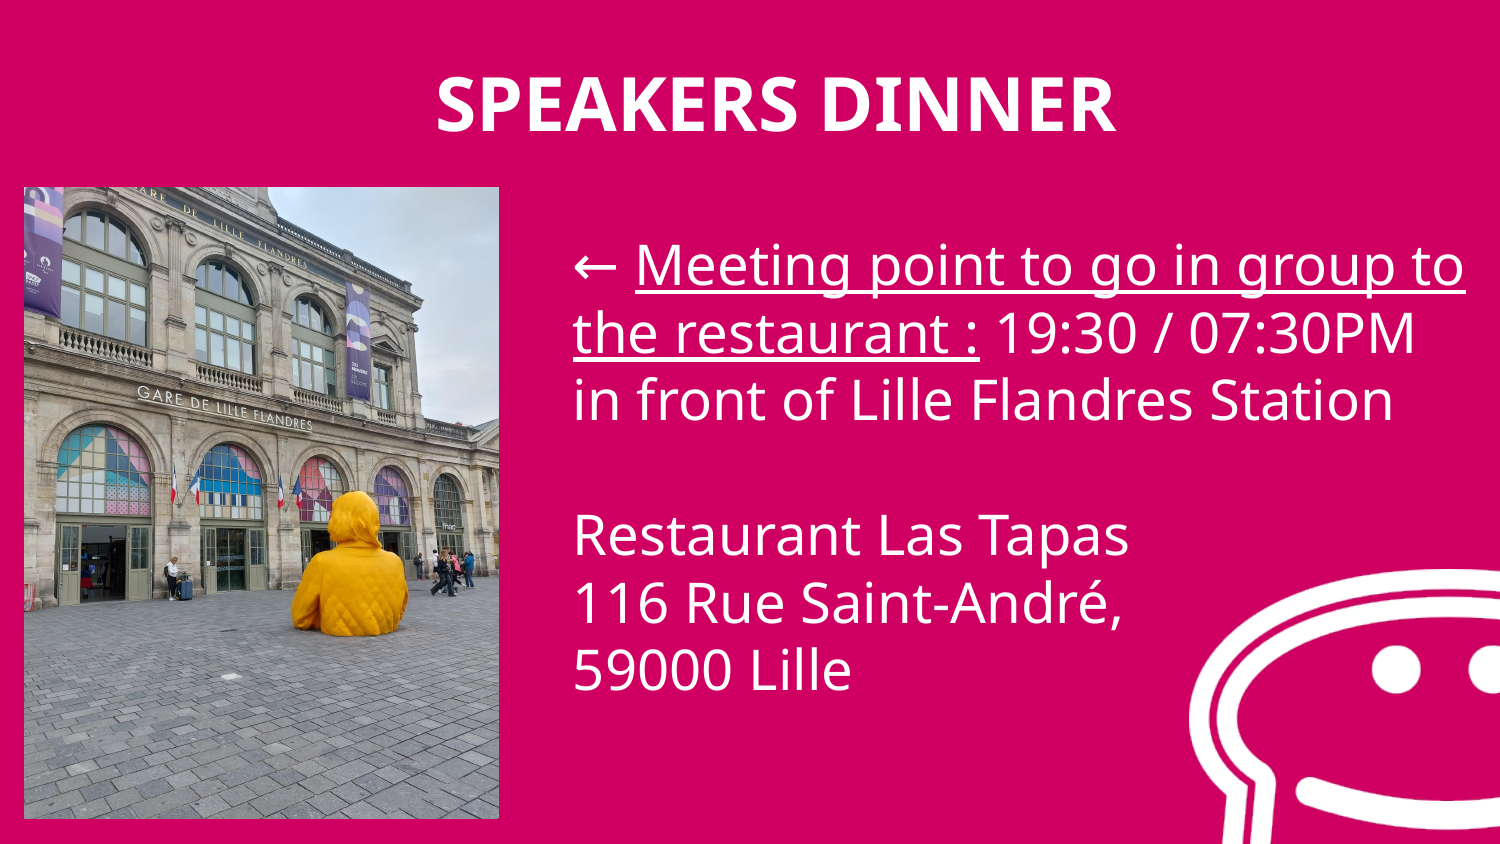

SPEAKERS DINNER
← Meeting point to go in group to the restaurant : 19:30 / 07:30PM
in front of Lille Flandres Station
Restaurant Las Tapas
116 Rue Saint-André,
59000 Lille